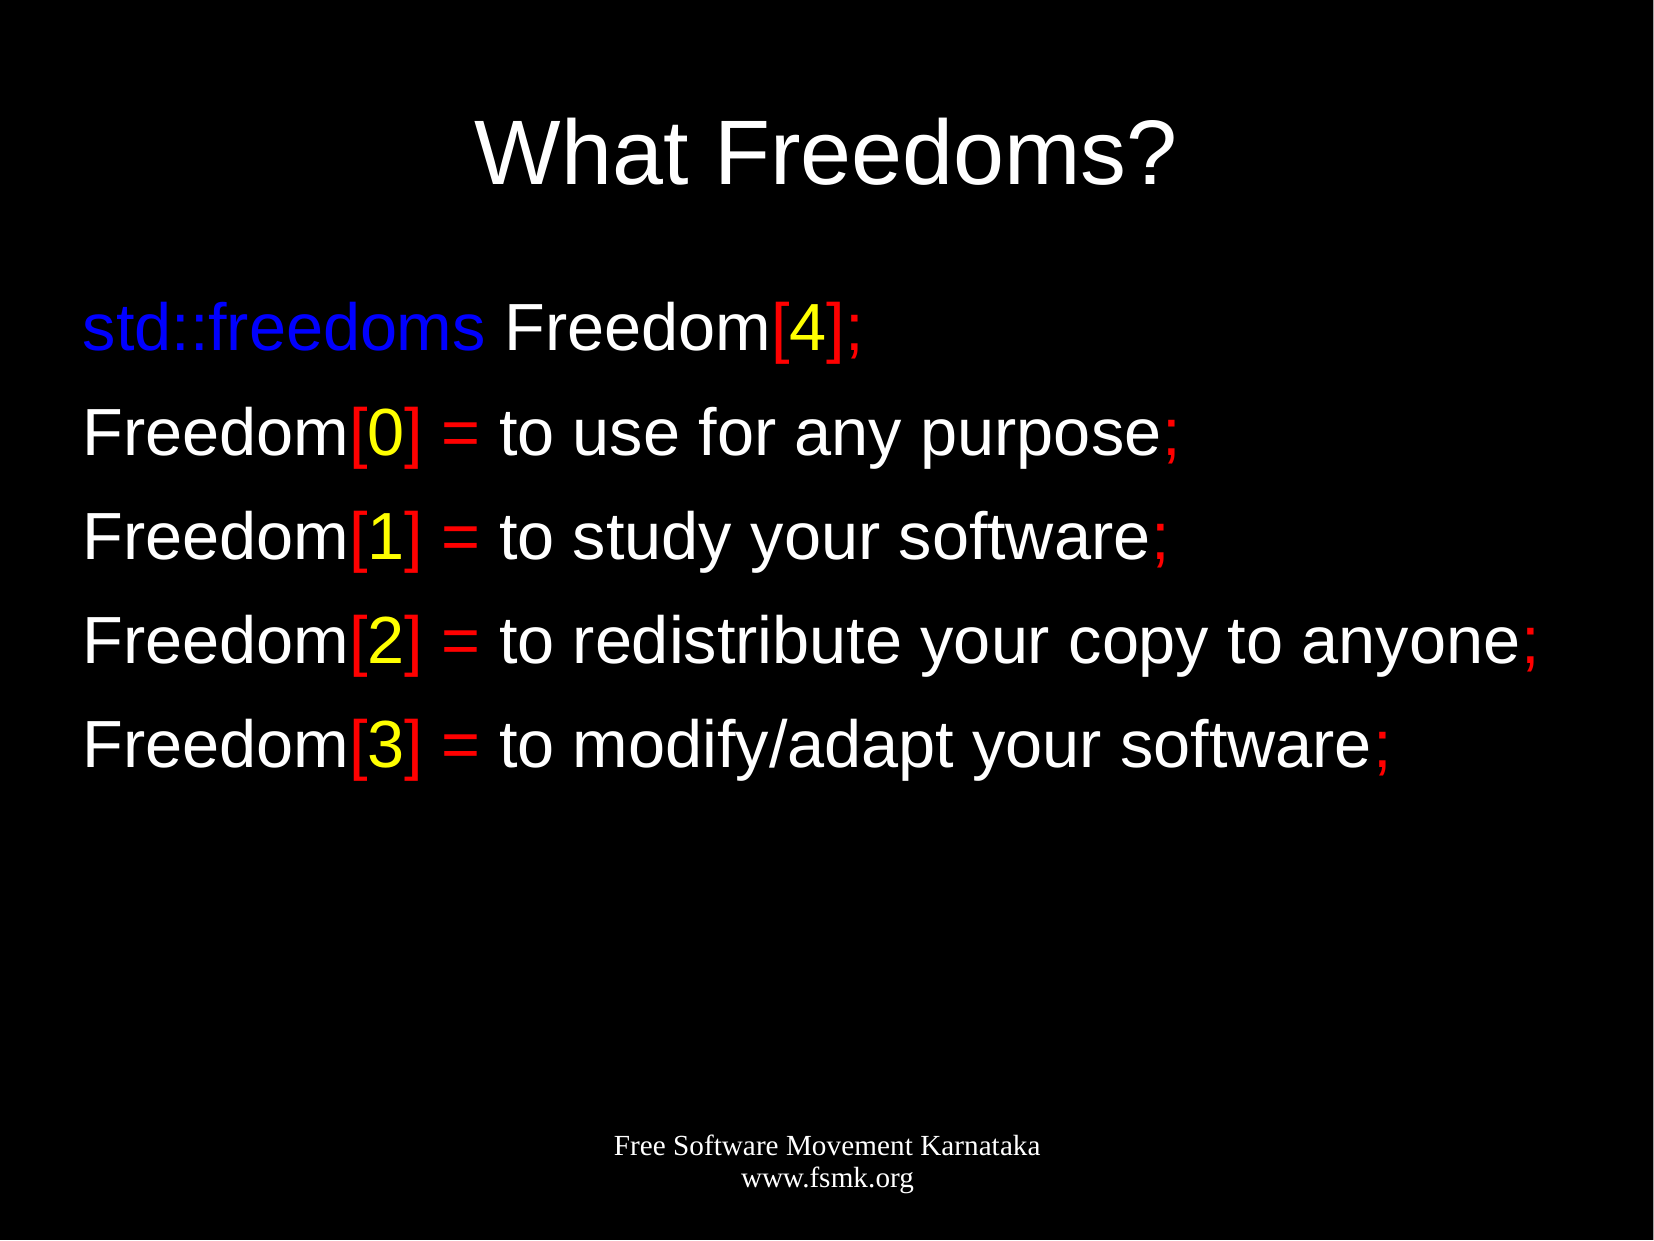

# What Freedoms?
std::freedoms Freedom[4];
Freedom[0] = to use for any purpose;
Freedom[1] = to study your software;
Freedom[2] = to redistribute your copy to anyone;
Freedom[3] = to modify/adapt your software;